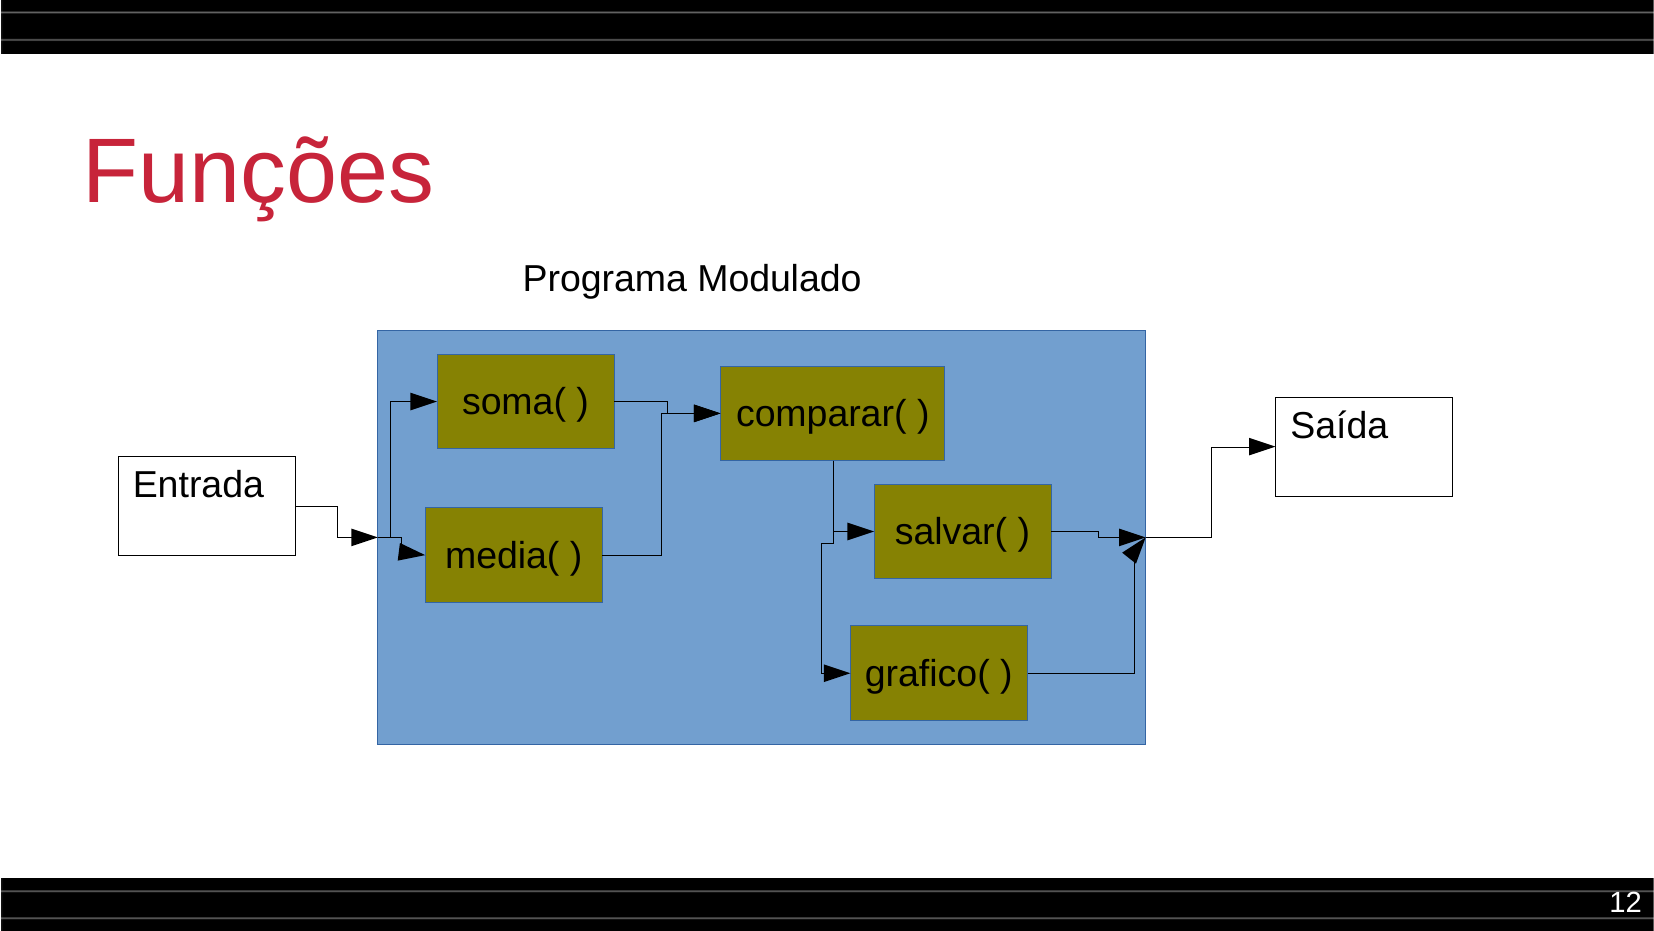

# Funções
Programa Modulado
soma( )
comparar( )
Saída
Entrada
salvar( )
media( )
grafico( )